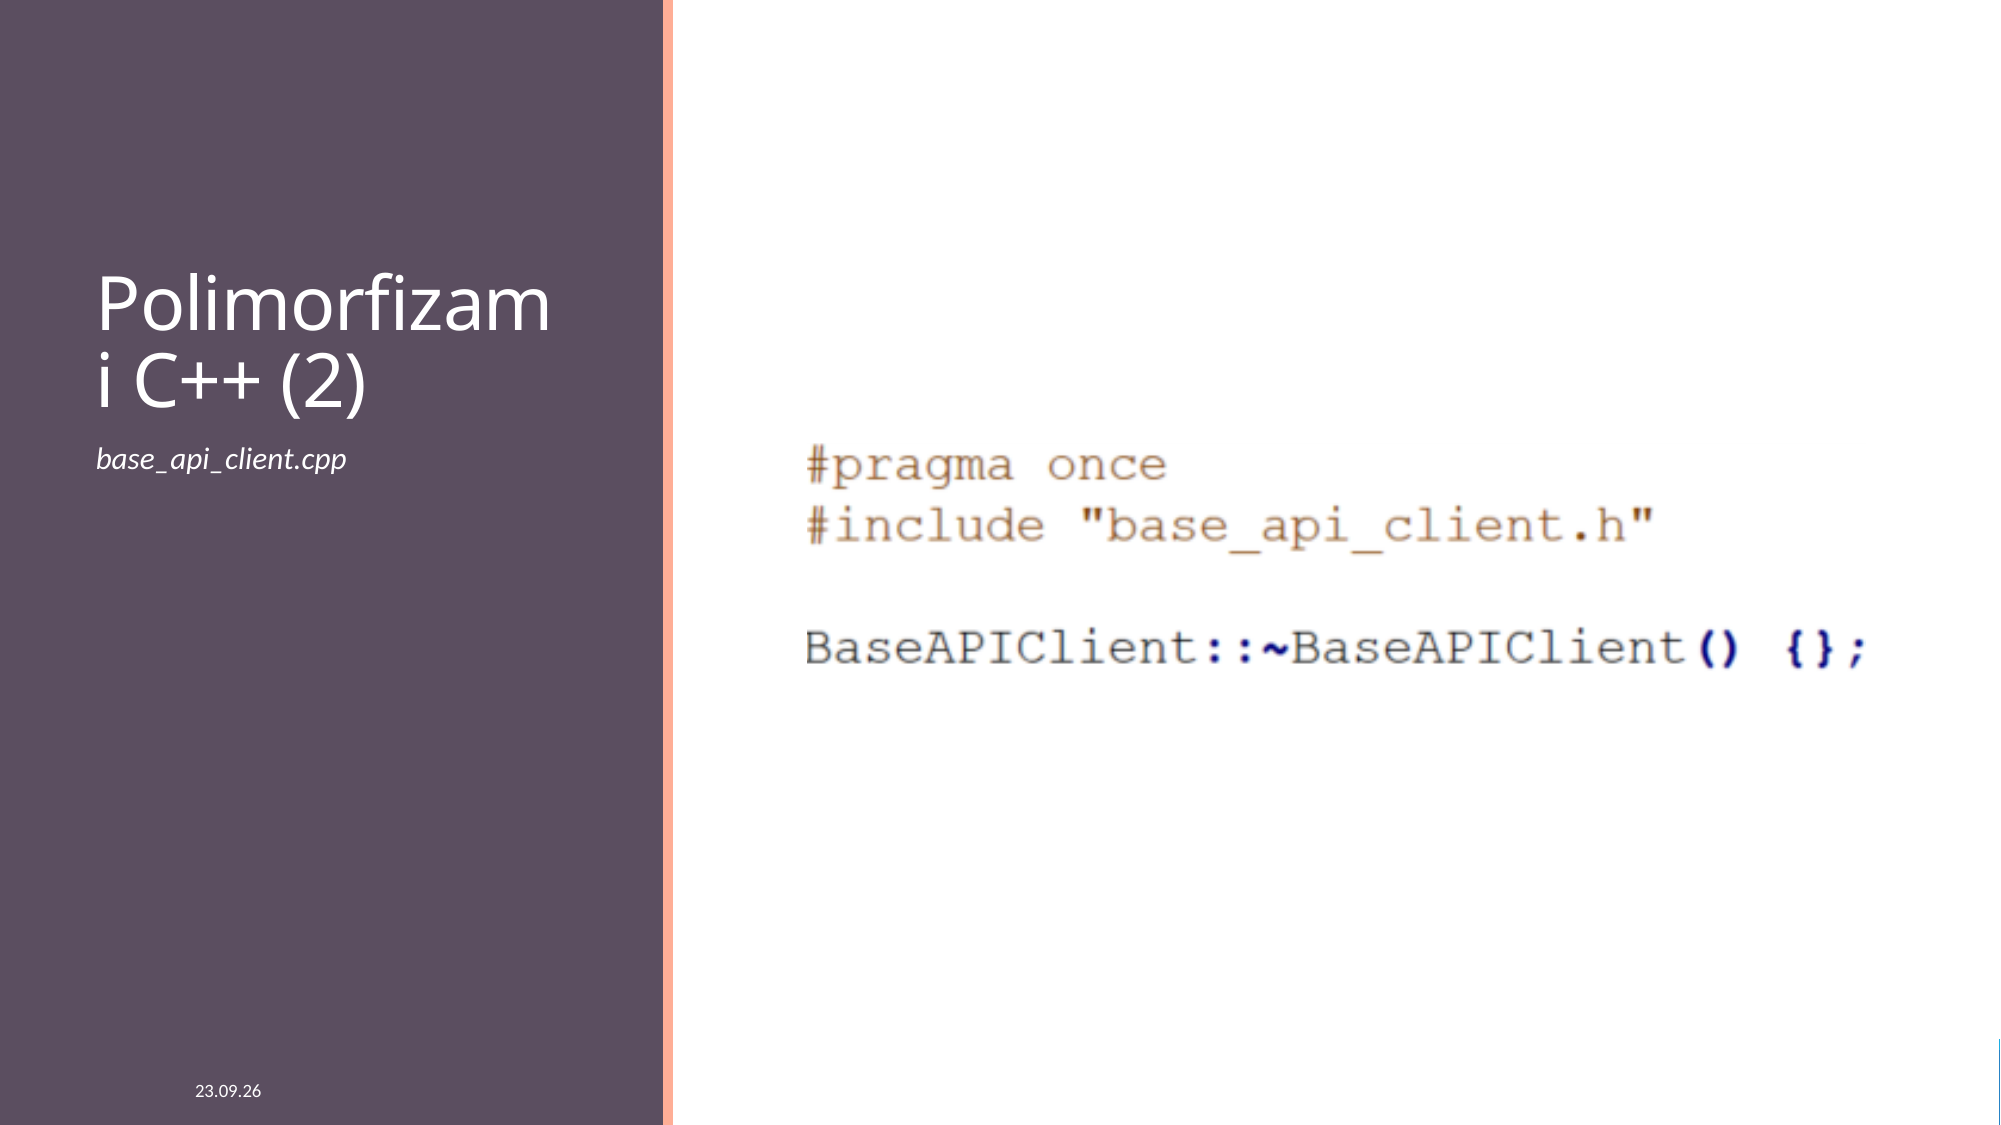

# Polimorfizam i C++ (2)
base_api_client.cpp
Polimorfizam "under the hood"
9